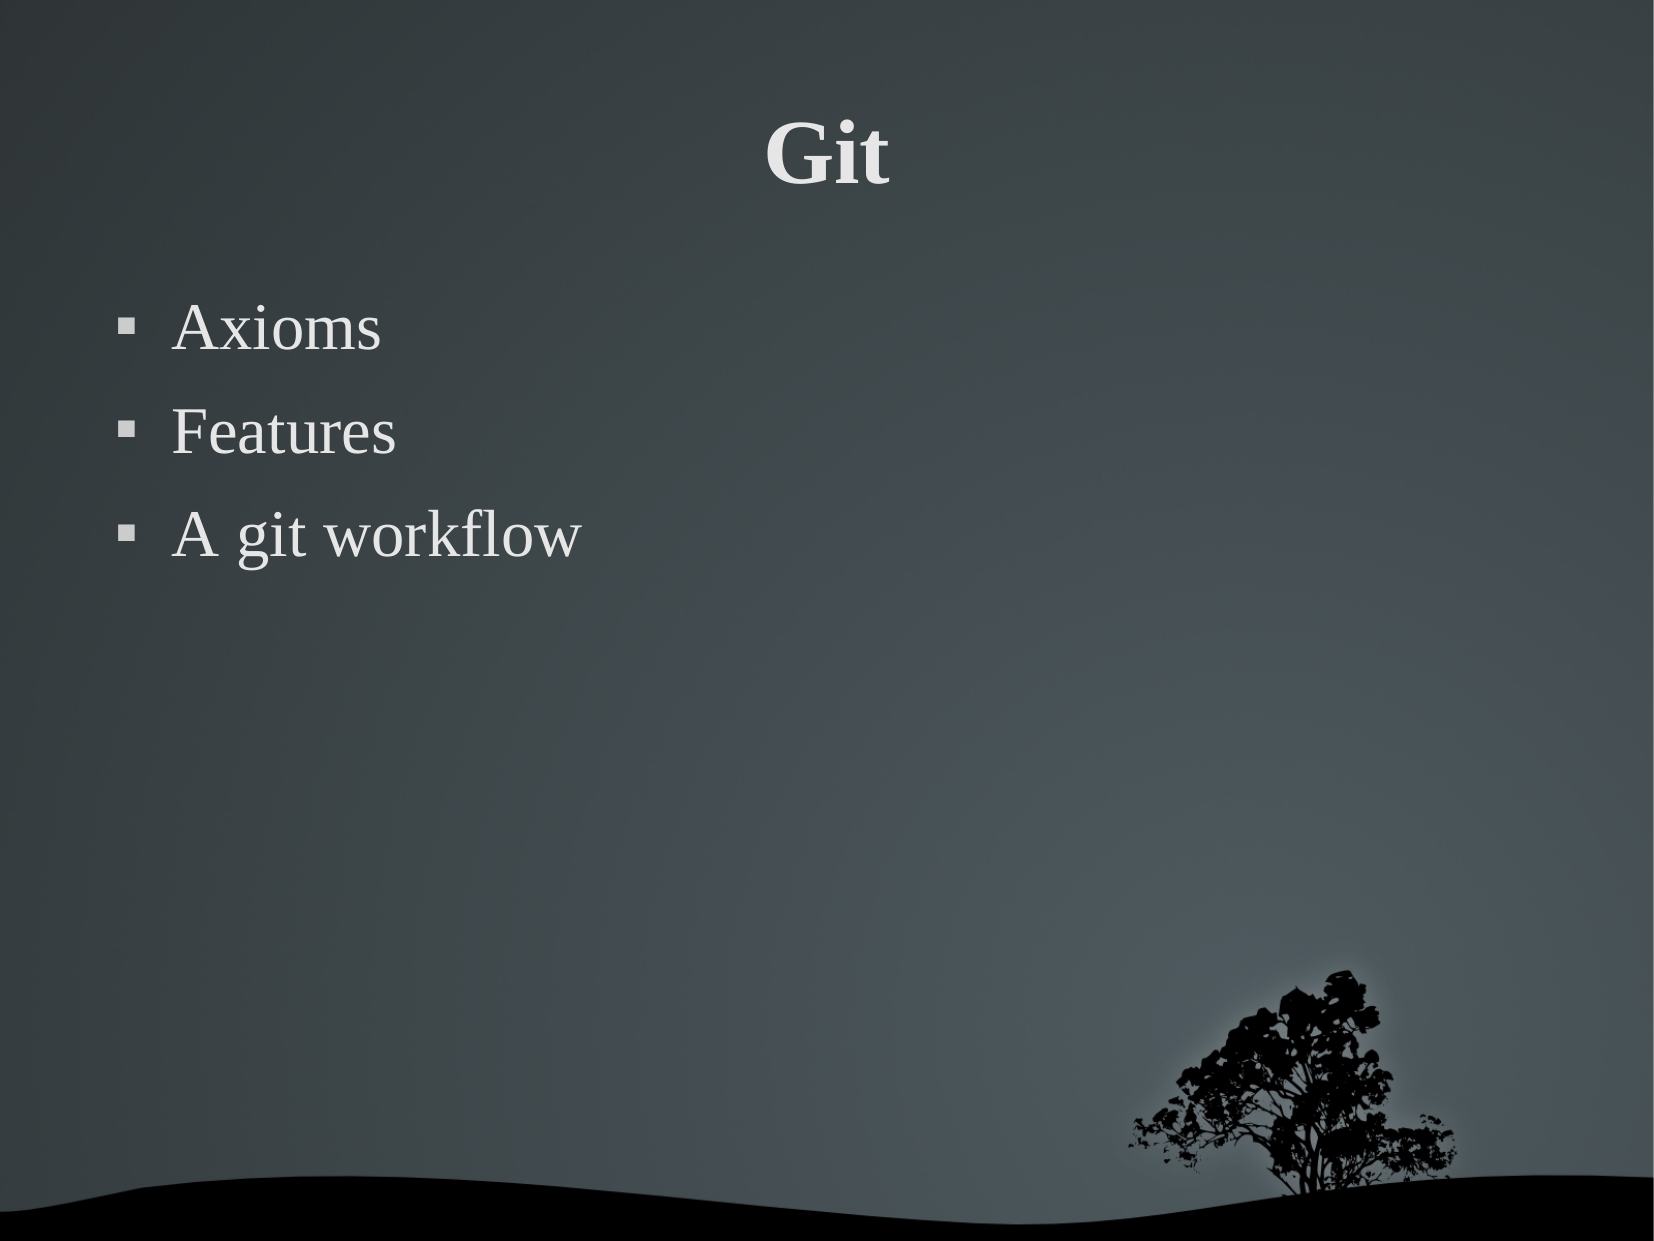

# Git
Axioms
Features
A git workflow